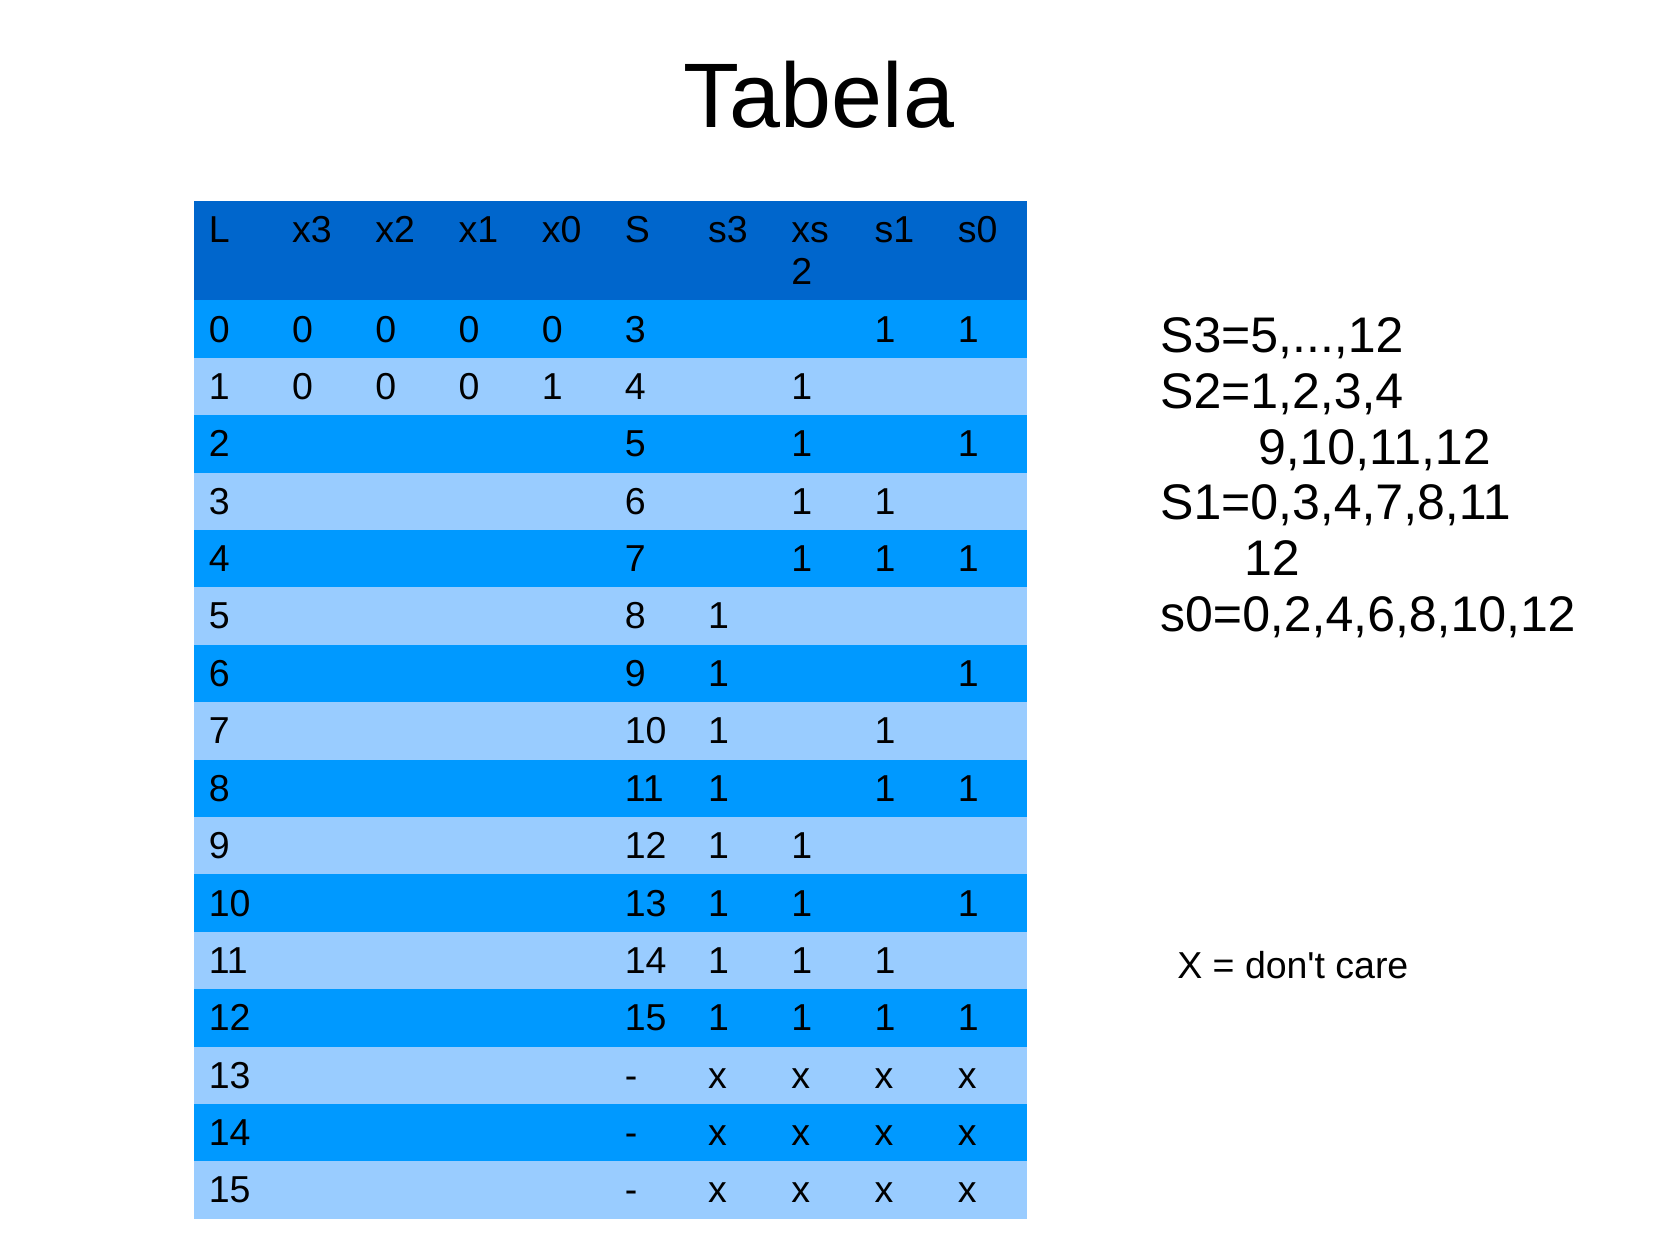

# Tabela
| L | x3 | x2 | x1 | x0 | S | s3 | xs2 | s1 | s0 |
| --- | --- | --- | --- | --- | --- | --- | --- | --- | --- |
| 0 | 0 | 0 | 0 | 0 | 3 | | | 1 | 1 |
| 1 | 0 | 0 | 0 | 1 | 4 | | 1 | | |
| 2 | | | | | 5 | | 1 | | 1 |
| 3 | | | | | 6 | | 1 | 1 | |
| 4 | | | | | 7 | | 1 | 1 | 1 |
| 5 | | | | | 8 | 1 | | | |
| 6 | | | | | 9 | 1 | | | 1 |
| 7 | | | | | 10 | 1 | | 1 | |
| 8 | | | | | 11 | 1 | | 1 | 1 |
| 9 | | | | | 12 | 1 | 1 | | |
| 10 | | | | | 13 | 1 | 1 | | 1 |
| 11 | | | | | 14 | 1 | 1 | 1 | |
| 12 | | | | | 15 | 1 | 1 | 1 | 1 |
| 13 | | | | | - | x | x | x | x |
| 14 | | | | | - | x | x | x | x |
| 15 | | | | | - | x | x | x | x |
S3=5,...,12
S2=1,2,3,4
 9,10,11,12
S1=0,3,4,7,8,11
 12
s0=0,2,4,6,8,10,12
X = don't care